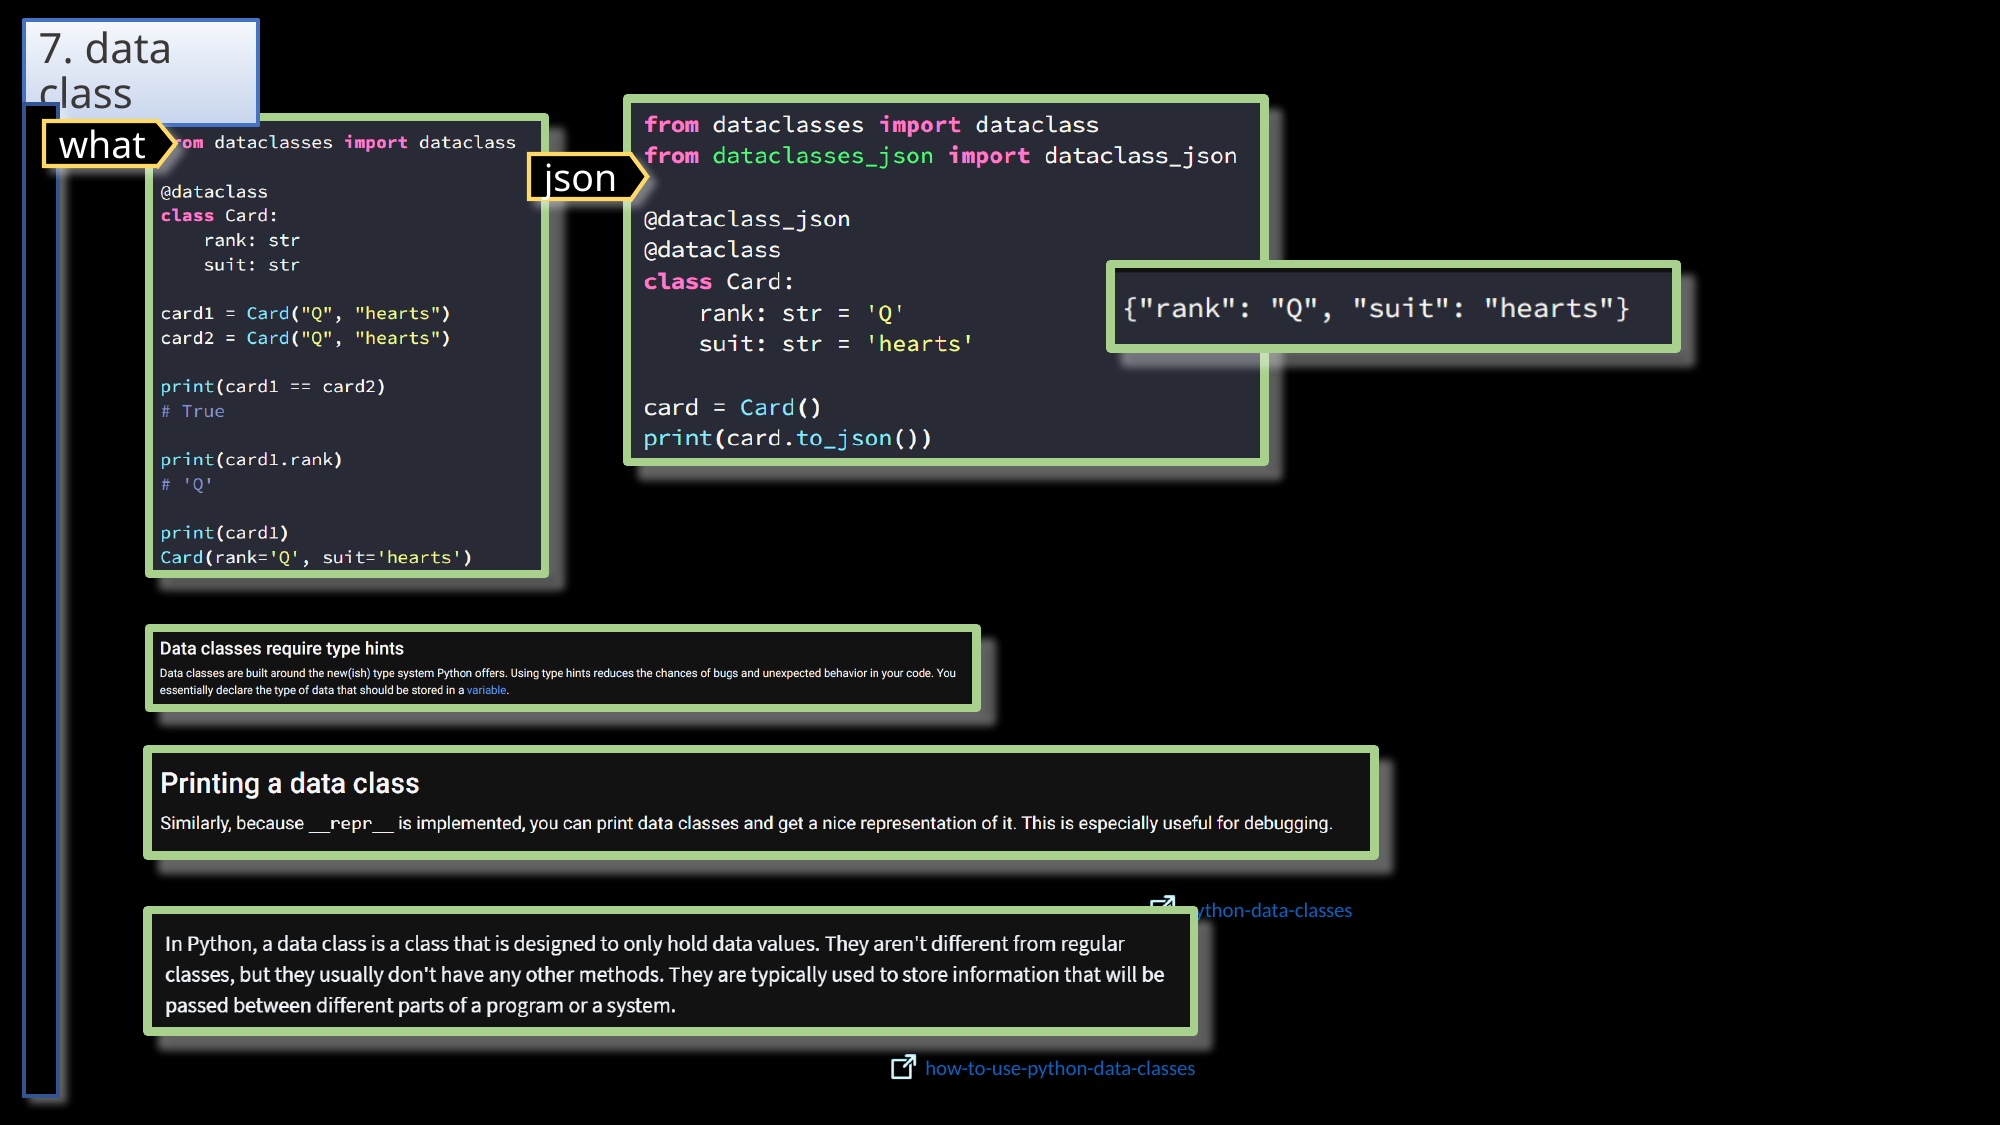

# 7. data class
what
json
python-data-classes
how-to-use-python-data-classes